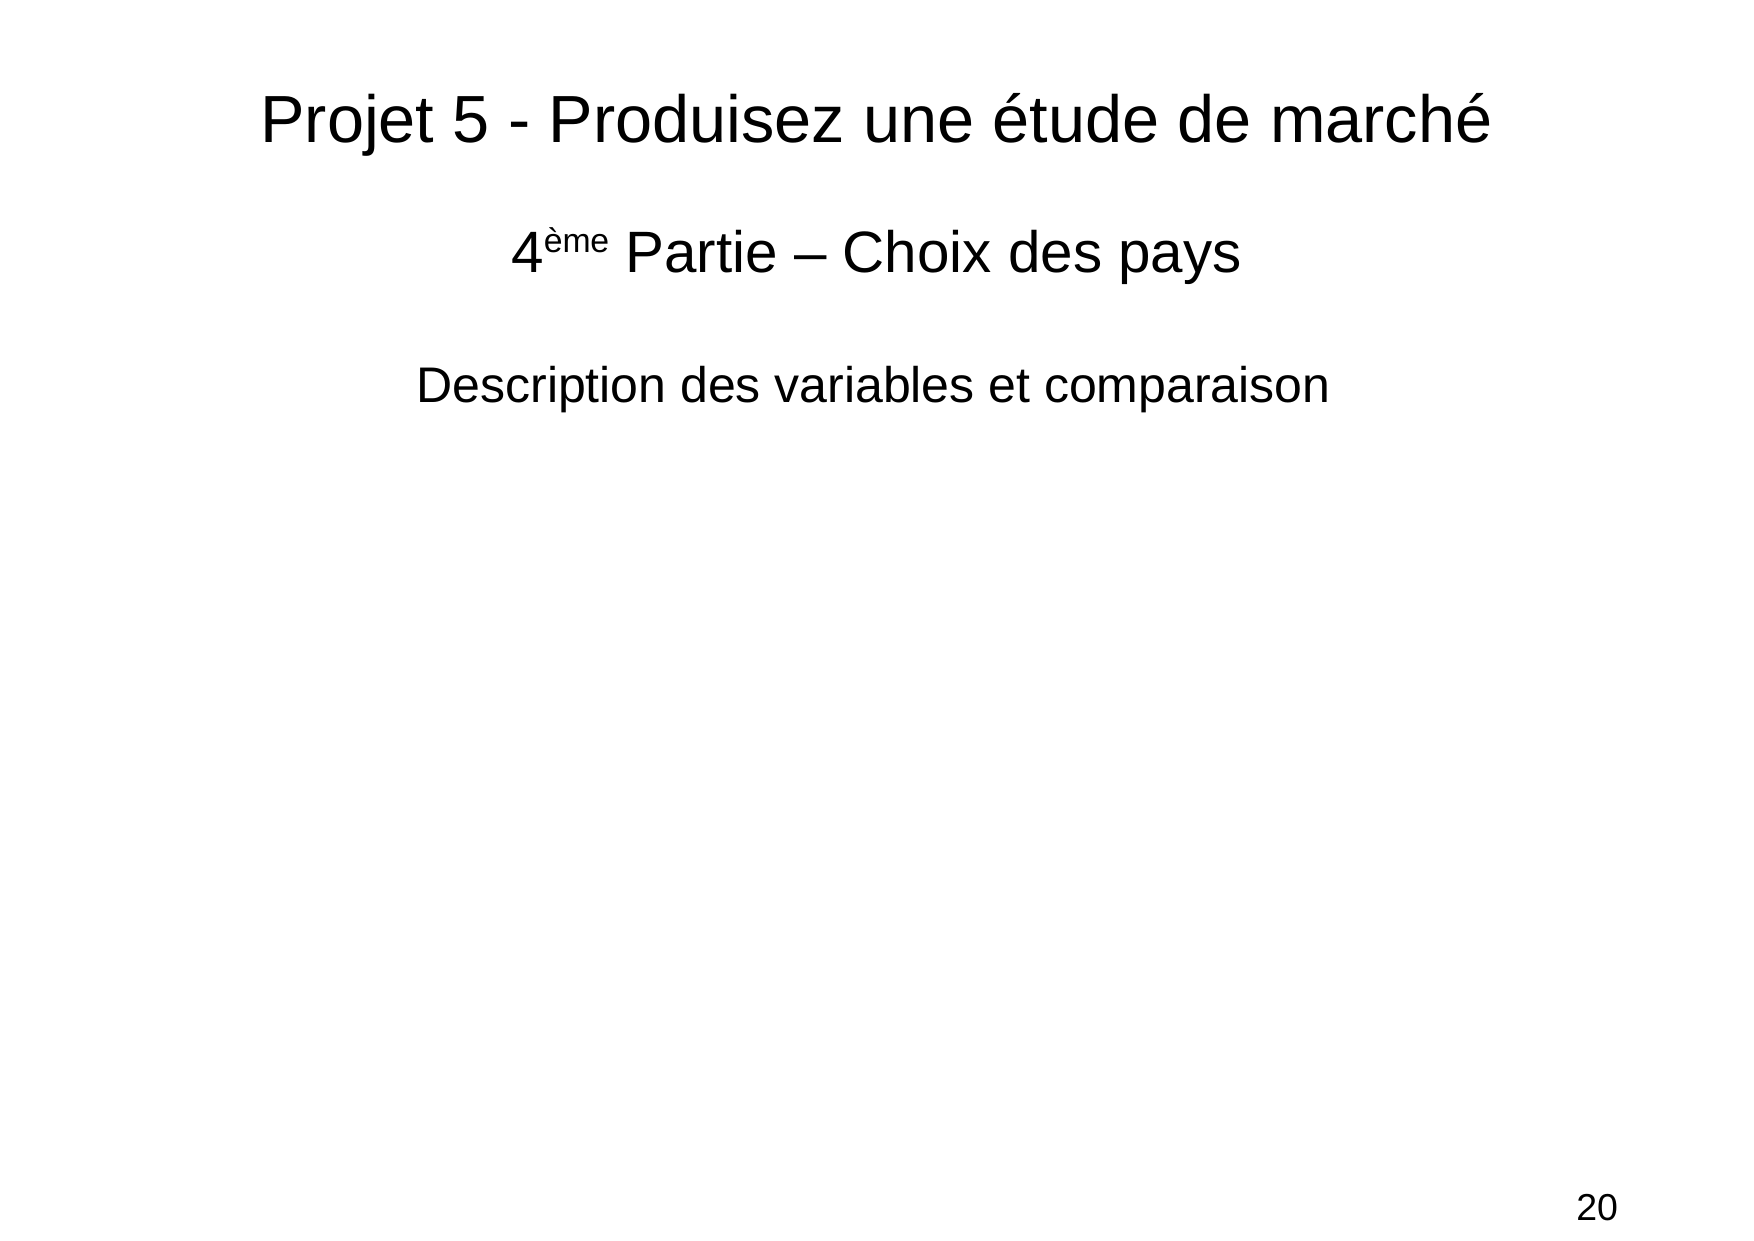

# Projet 5 - Produisez une étude de marché
4ème Partie – Choix des pays
Description des variables et comparaison